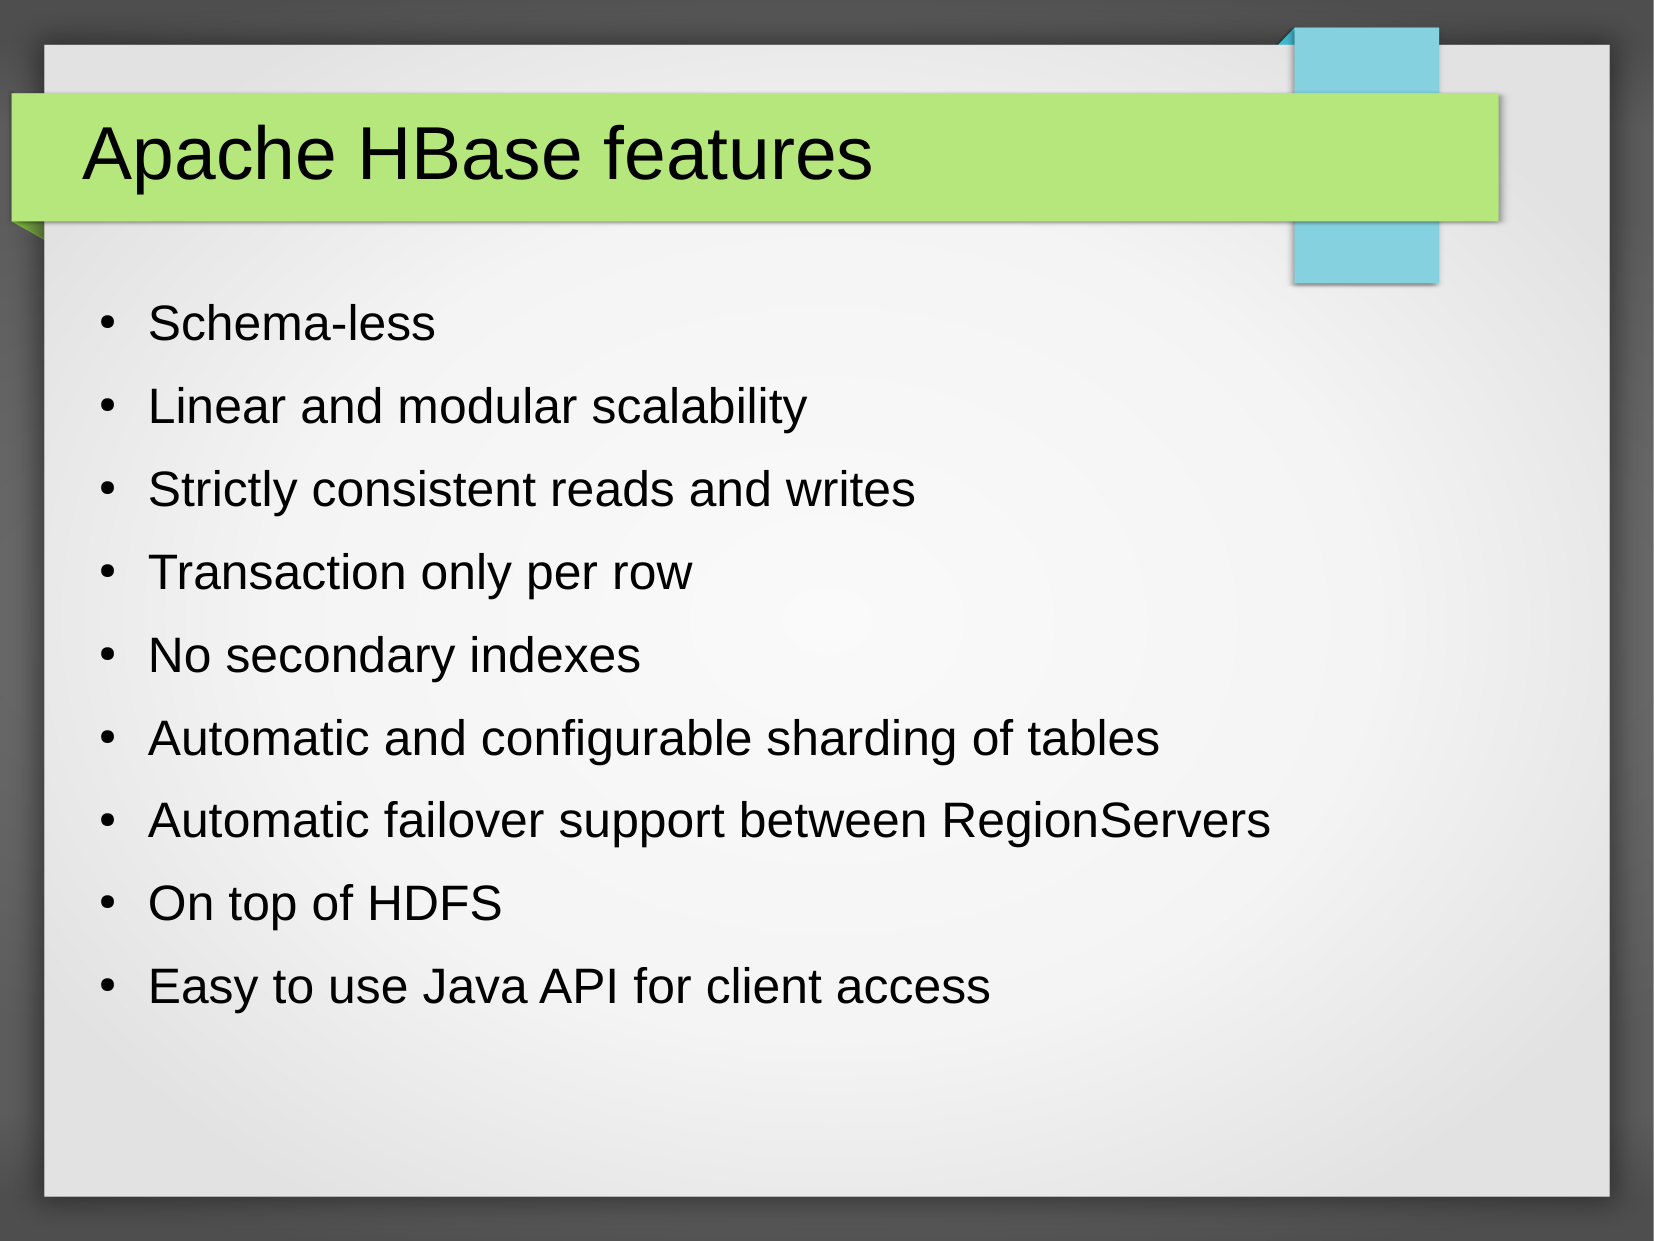

# Apache HBase features
Schema-less
Linear and modular scalability
Strictly consistent reads and writes
Transaction only per row
No secondary indexes
Automatic and configurable sharding of tables
Automatic failover support between RegionServers
On top of HDFS
Easy to use Java API for client access